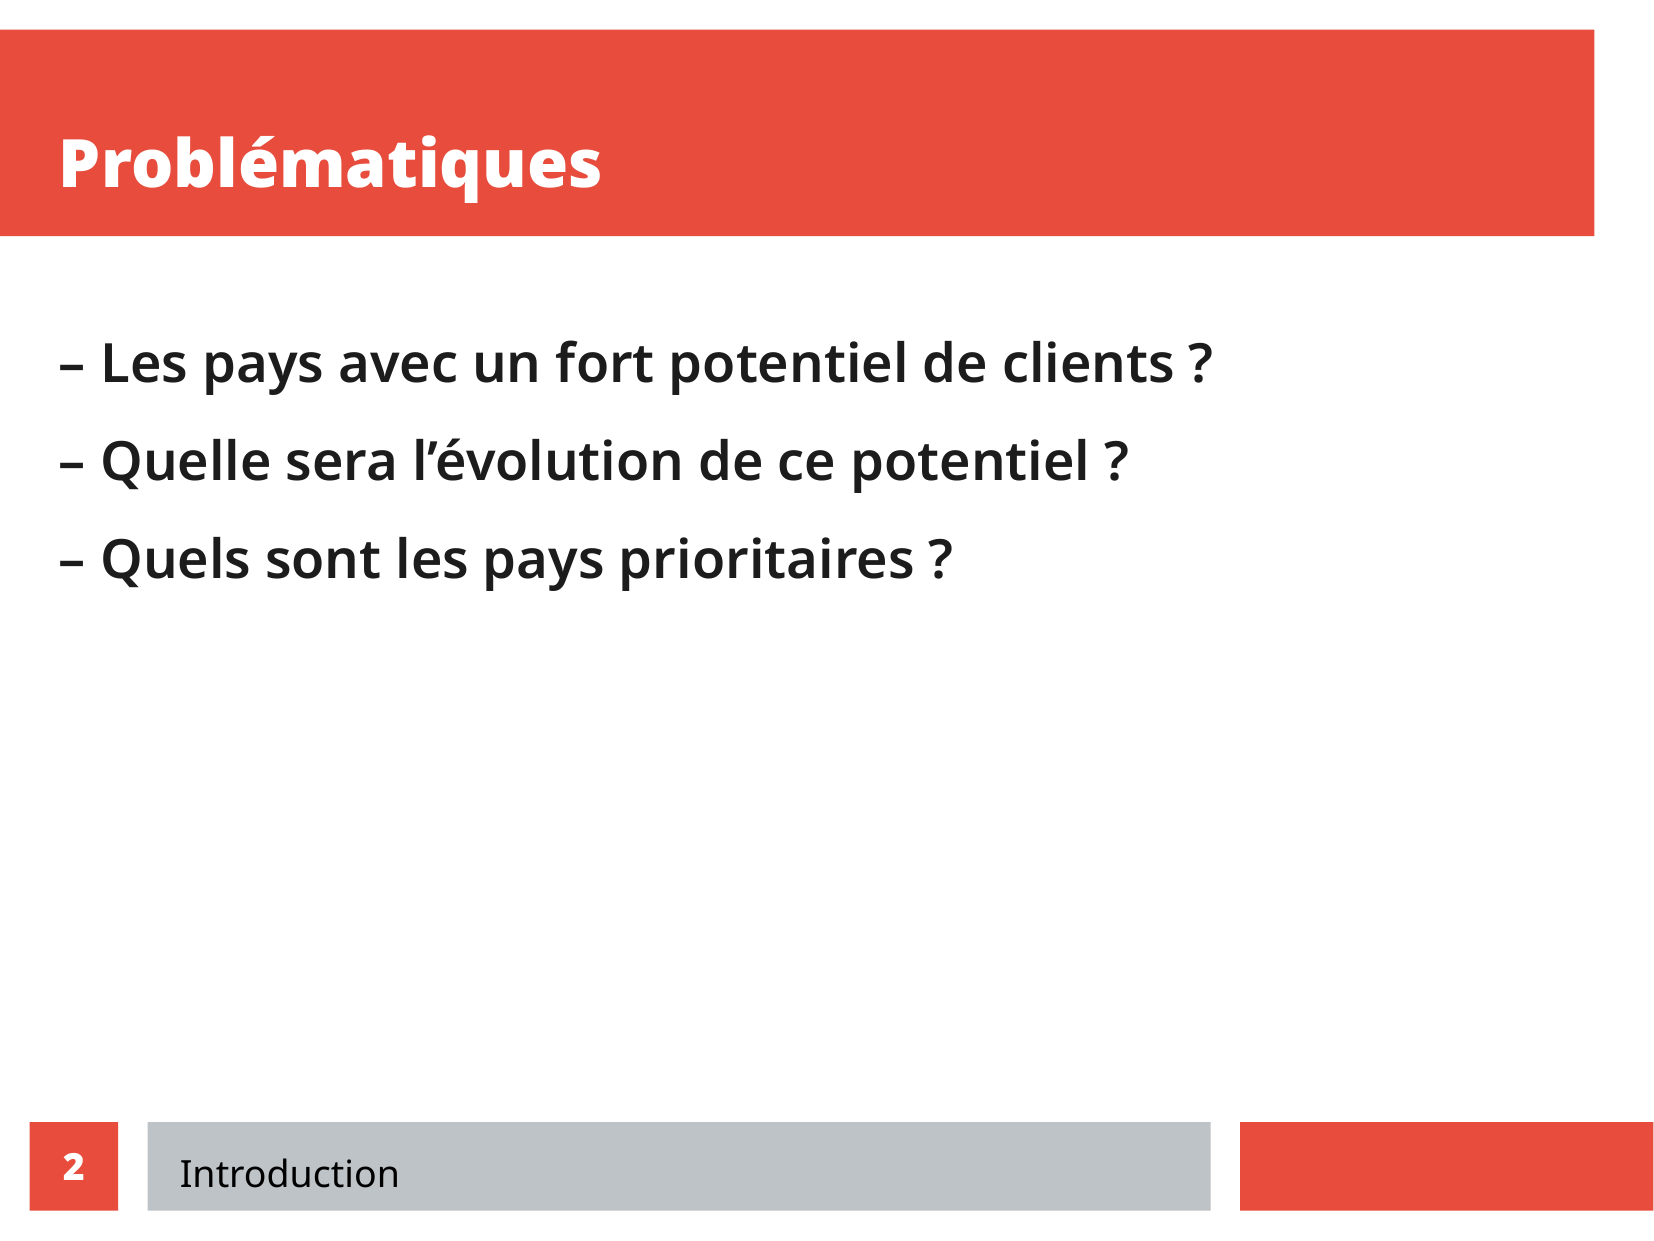

# Problématiques
– Les pays avec un fort potentiel de clients ?
– Quelle sera l’évolution de ce potentiel ?
– Quels sont les pays prioritaires ?
2
Introduction